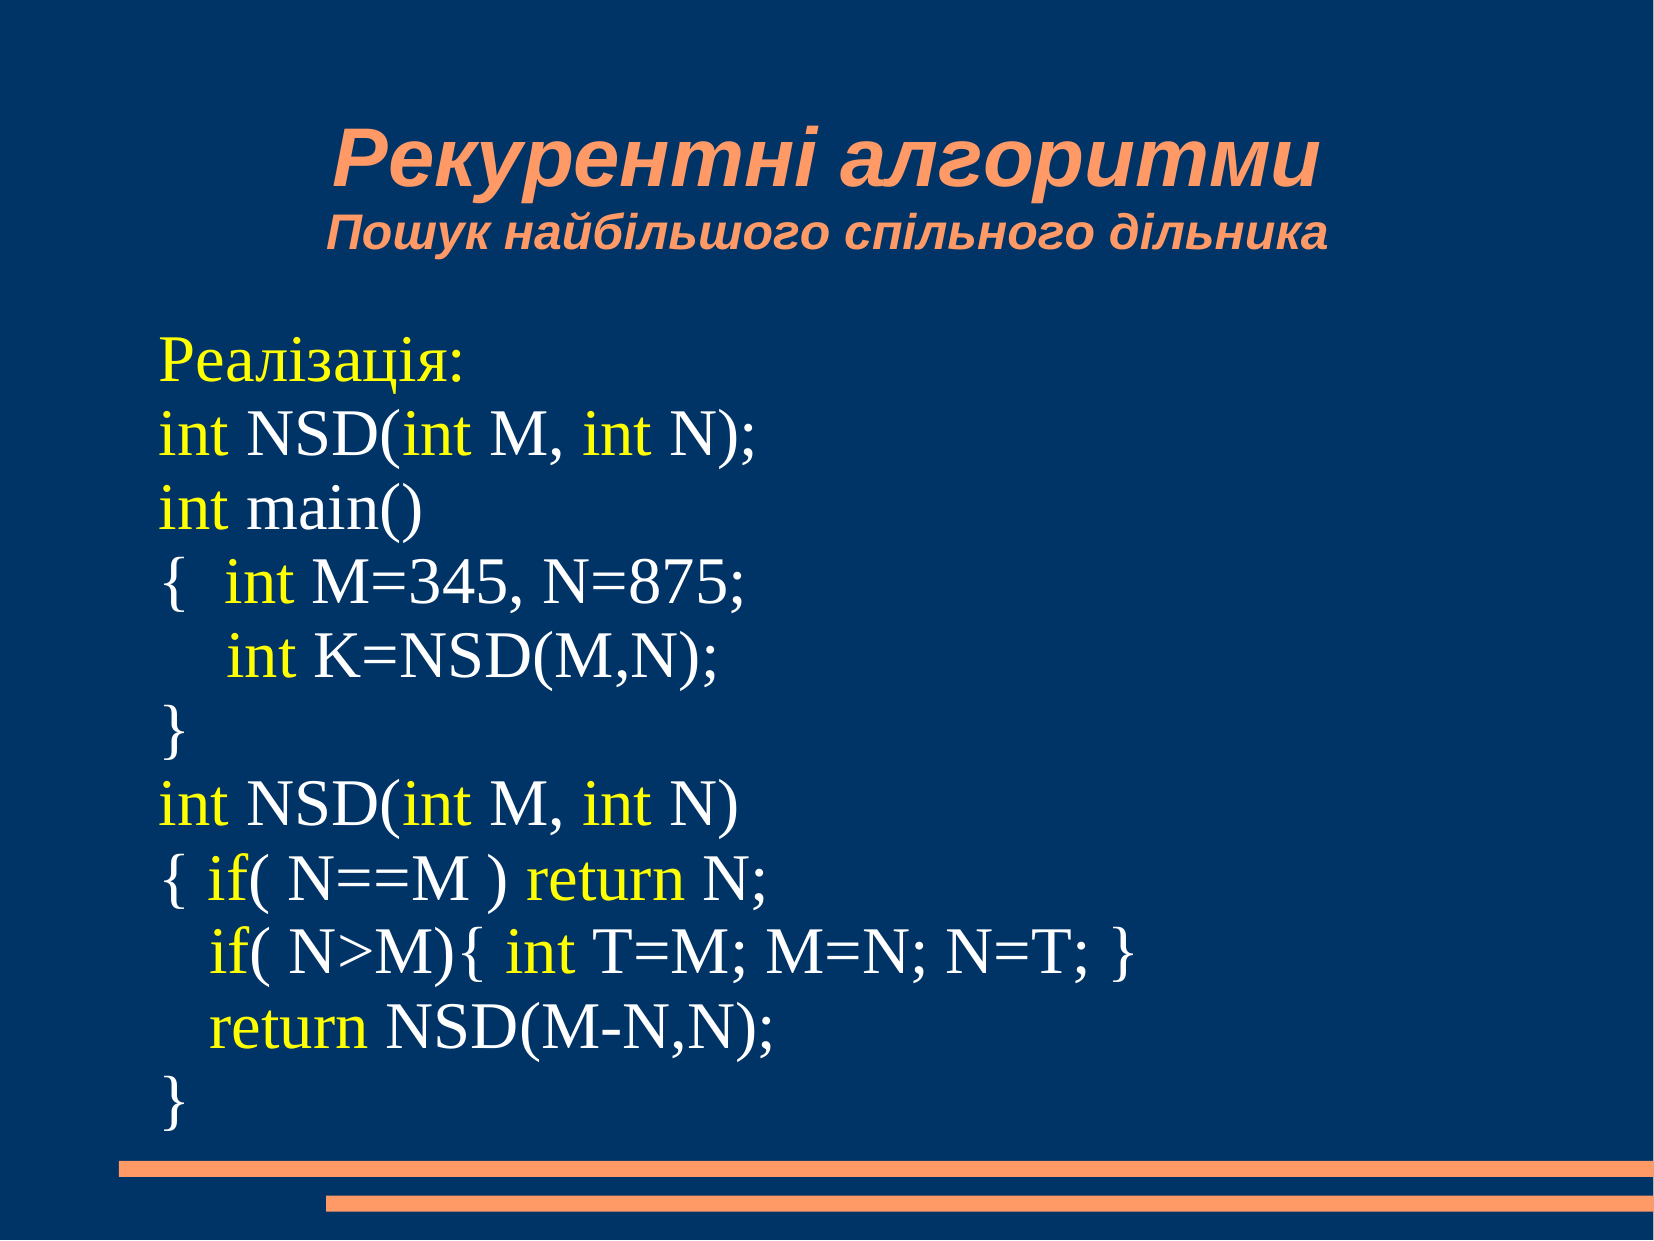

Рекурентні алгоритми
Пошук найбільшого спільного дільника
# Реалізація:
int NSD(int M, int N);
int main()
{ int M=345, N=875;
 int K=NSD(M,N);
}
int NSD(int M, int N)
{ if( N==M ) return N;
 if( N>M){ int T=M; M=N; N=T; }
 return NSD(M-N,N);
}